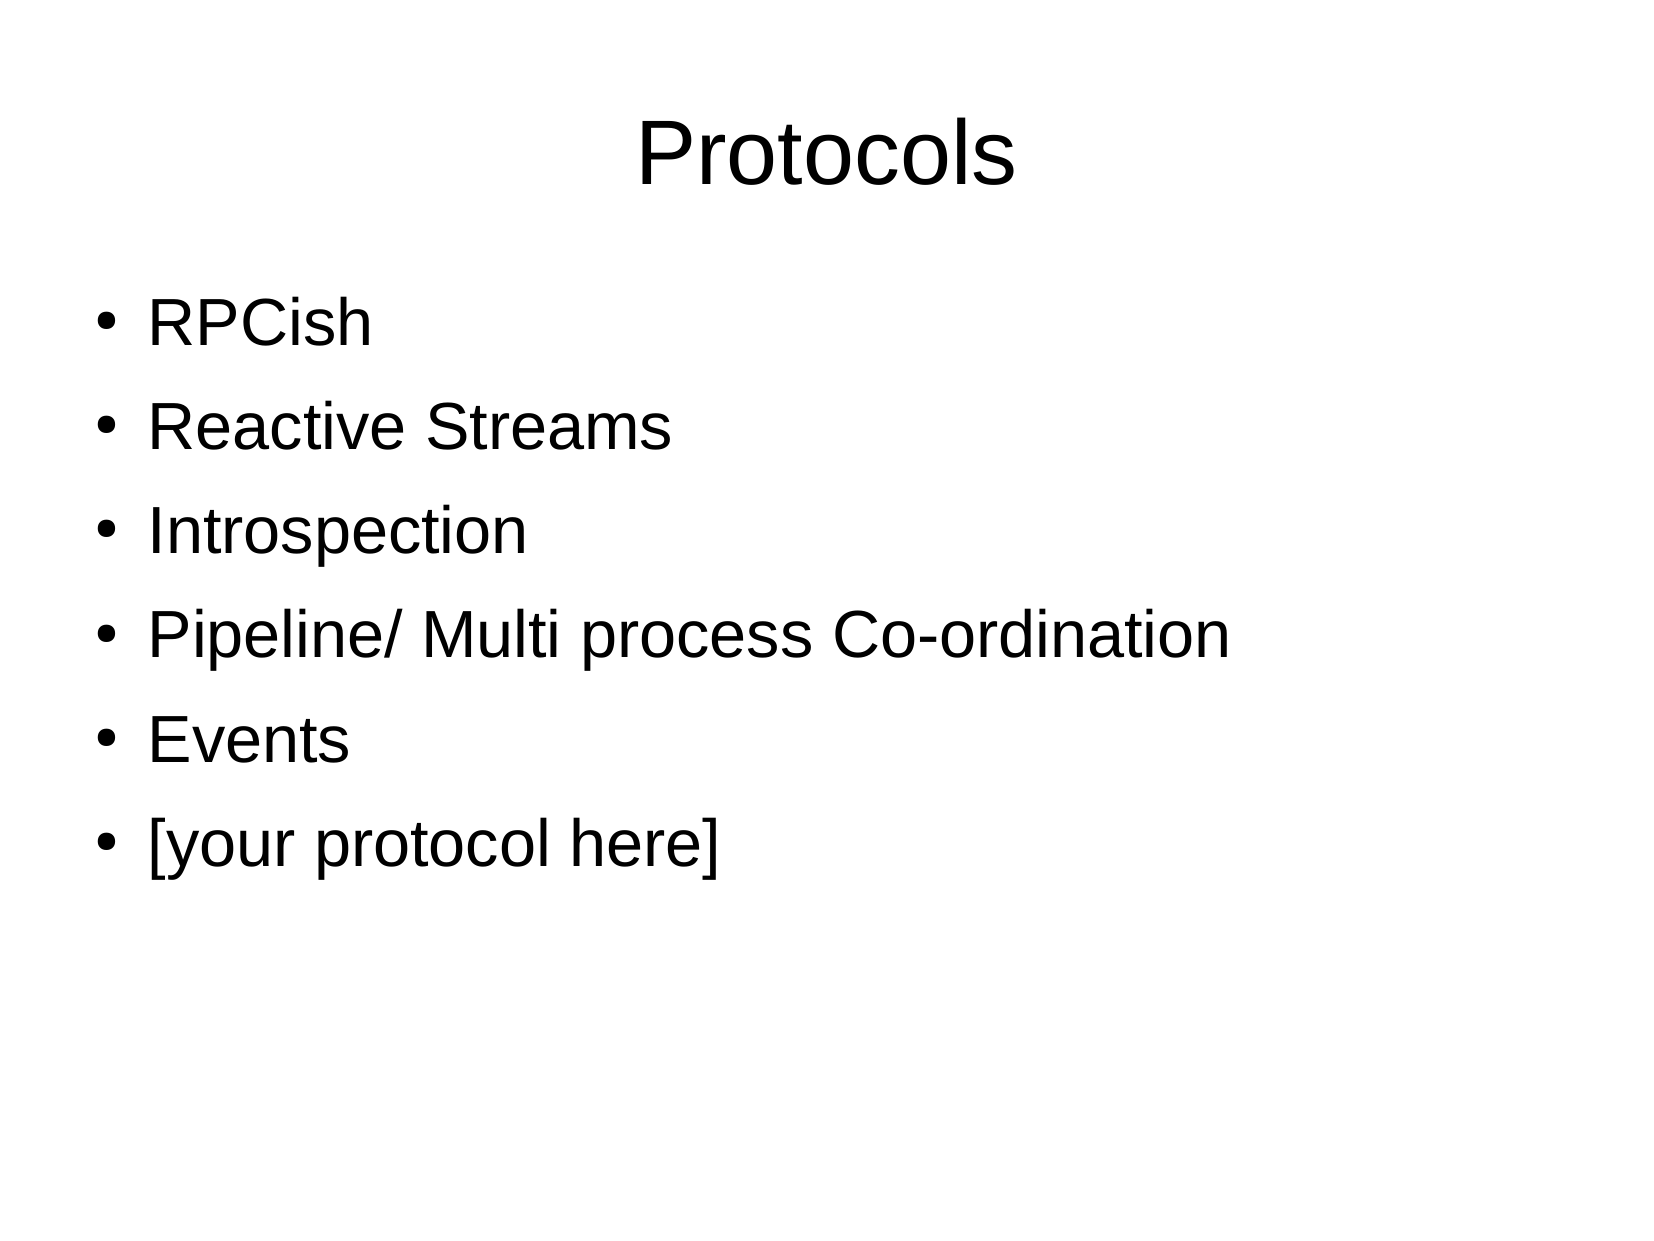

# Protocols
RPCish
Reactive Streams
Introspection
Pipeline/ Multi process Co-ordination
Events
[your protocol here]